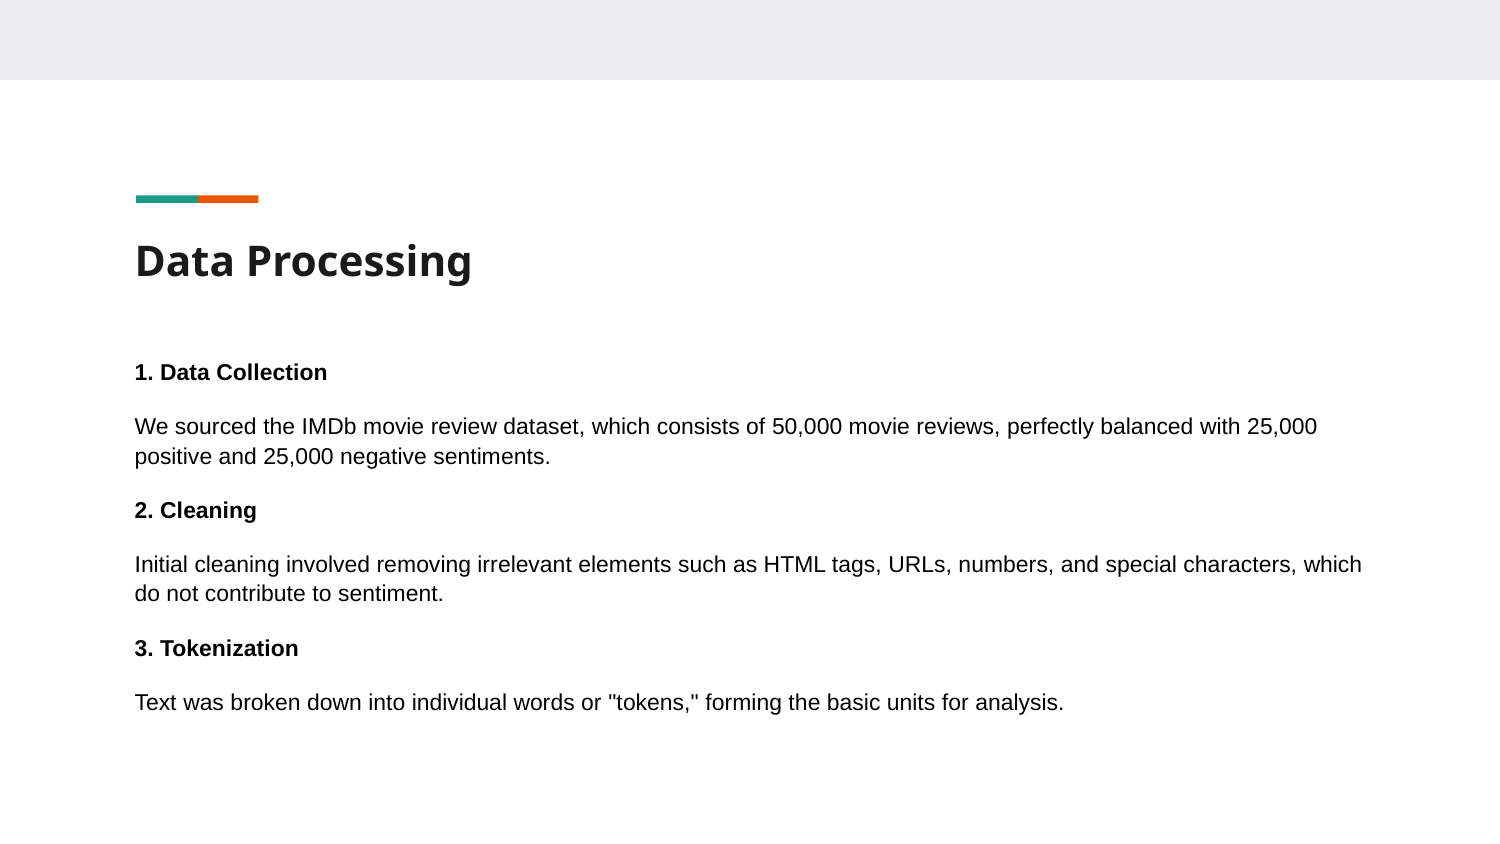

# Data Processing
1. Data Collection
We sourced the IMDb movie review dataset, which consists of 50,000 movie reviews, perfectly balanced with 25,000 positive and 25,000 negative sentiments.
2. Cleaning
Initial cleaning involved removing irrelevant elements such as HTML tags, URLs, numbers, and special characters, which do not contribute to sentiment.
3. Tokenization
Text was broken down into individual words or "tokens," forming the basic units for analysis.